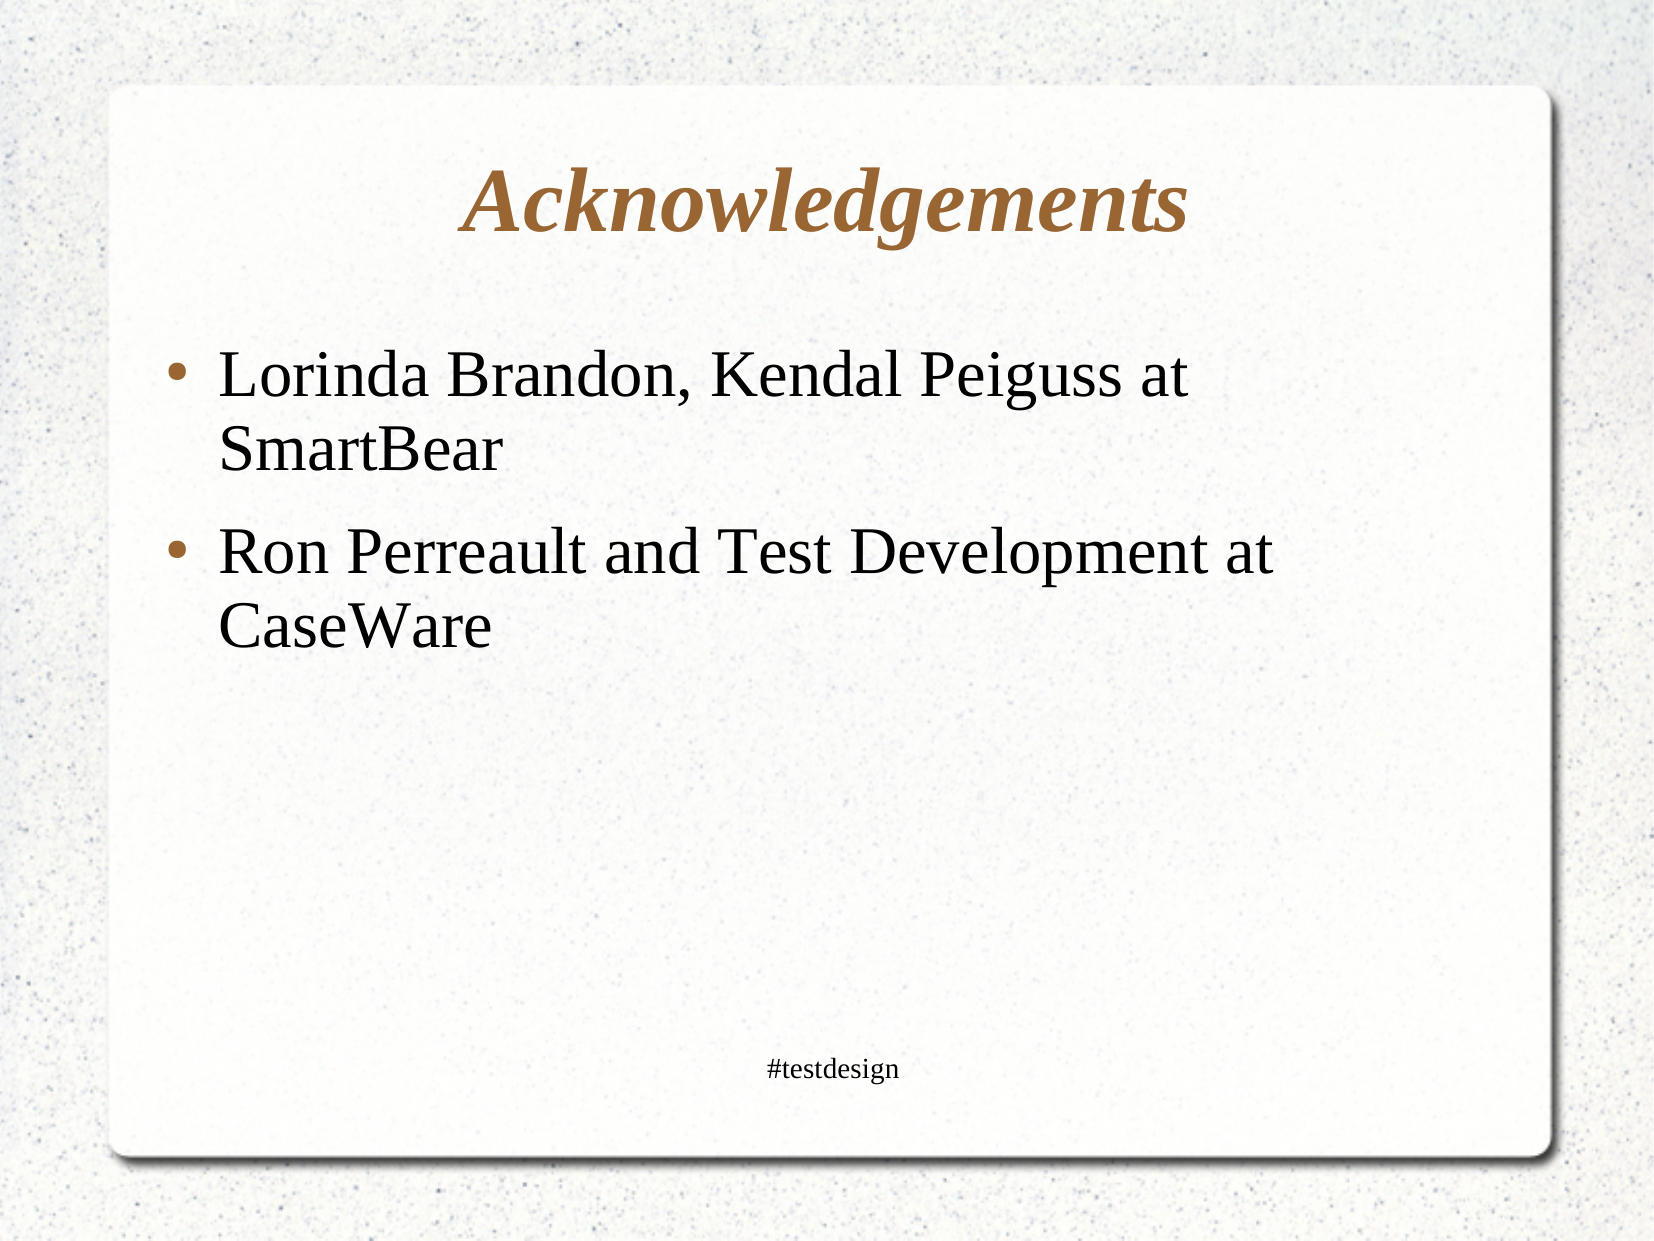

# Acknowledgements
Lorinda Brandon, Kendal Peiguss at
SmartBear
Ron Perreault and Test Development at CaseWare
#testdesign